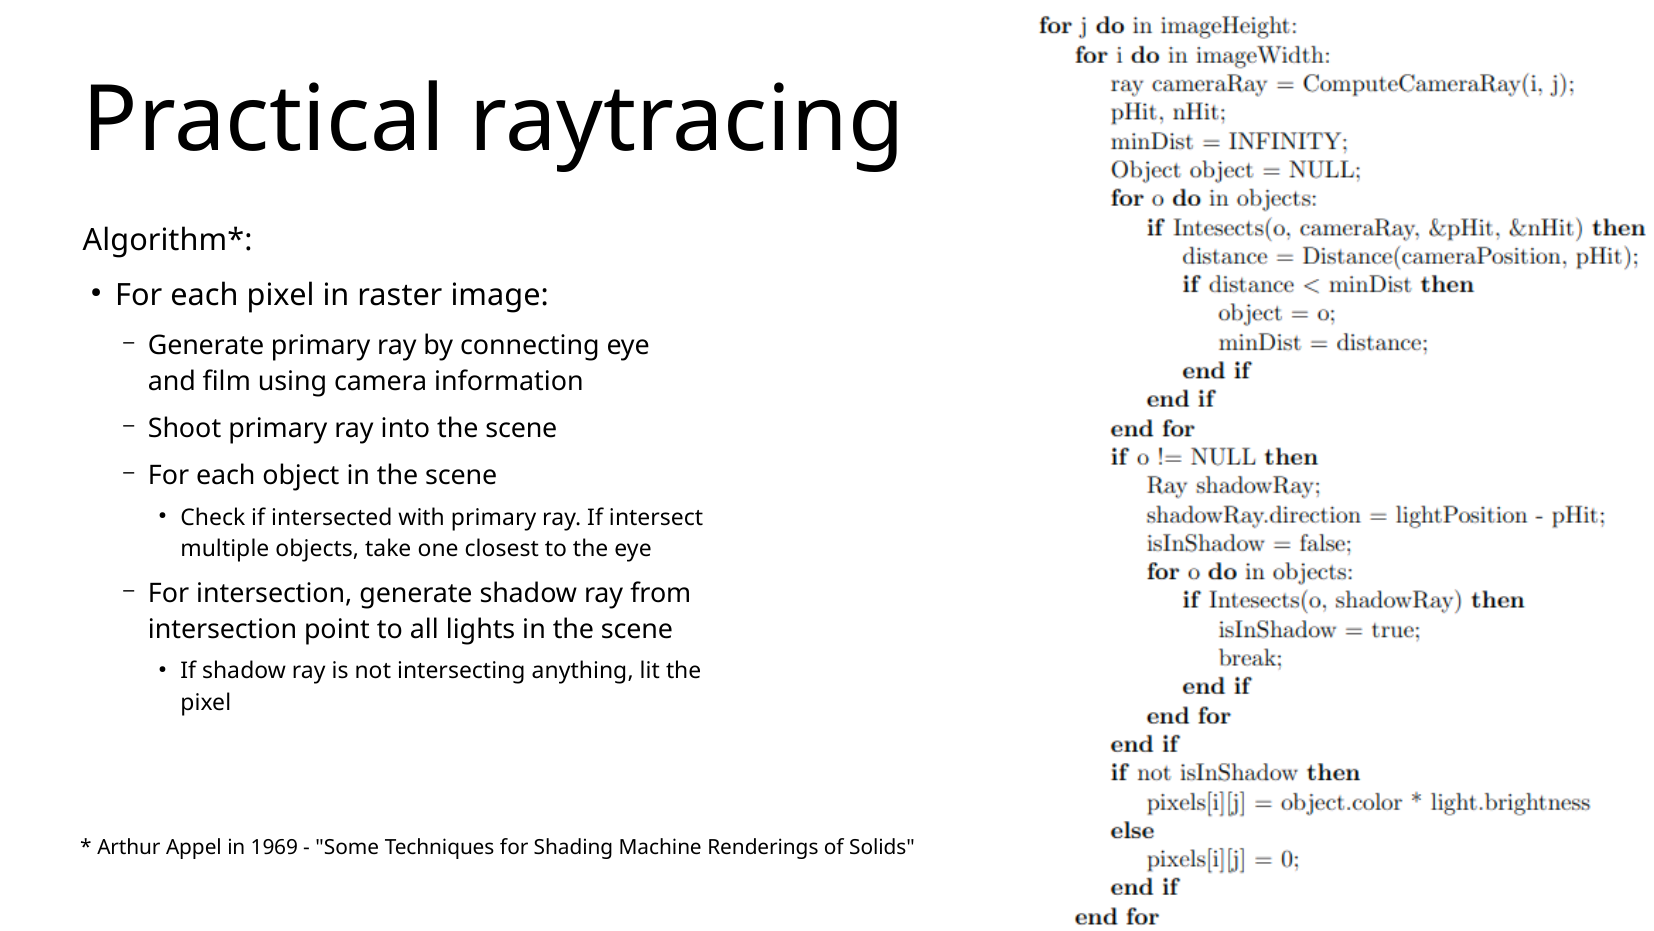

# Practical raytracing
Algorithm*:
For each pixel in raster image:
Generate primary ray by connecting eye and film using camera information
Shoot primary ray into the scene
For each object in the scene
Check if intersected with primary ray. If intersect multiple objects, take one closest to the eye
For intersection, generate shadow ray from intersection point to all lights in the scene
If shadow ray is not intersecting anything, lit the pixel
 * Arthur Appel in 1969 - "Some Techniques for Shading Machine Renderings of Solids"